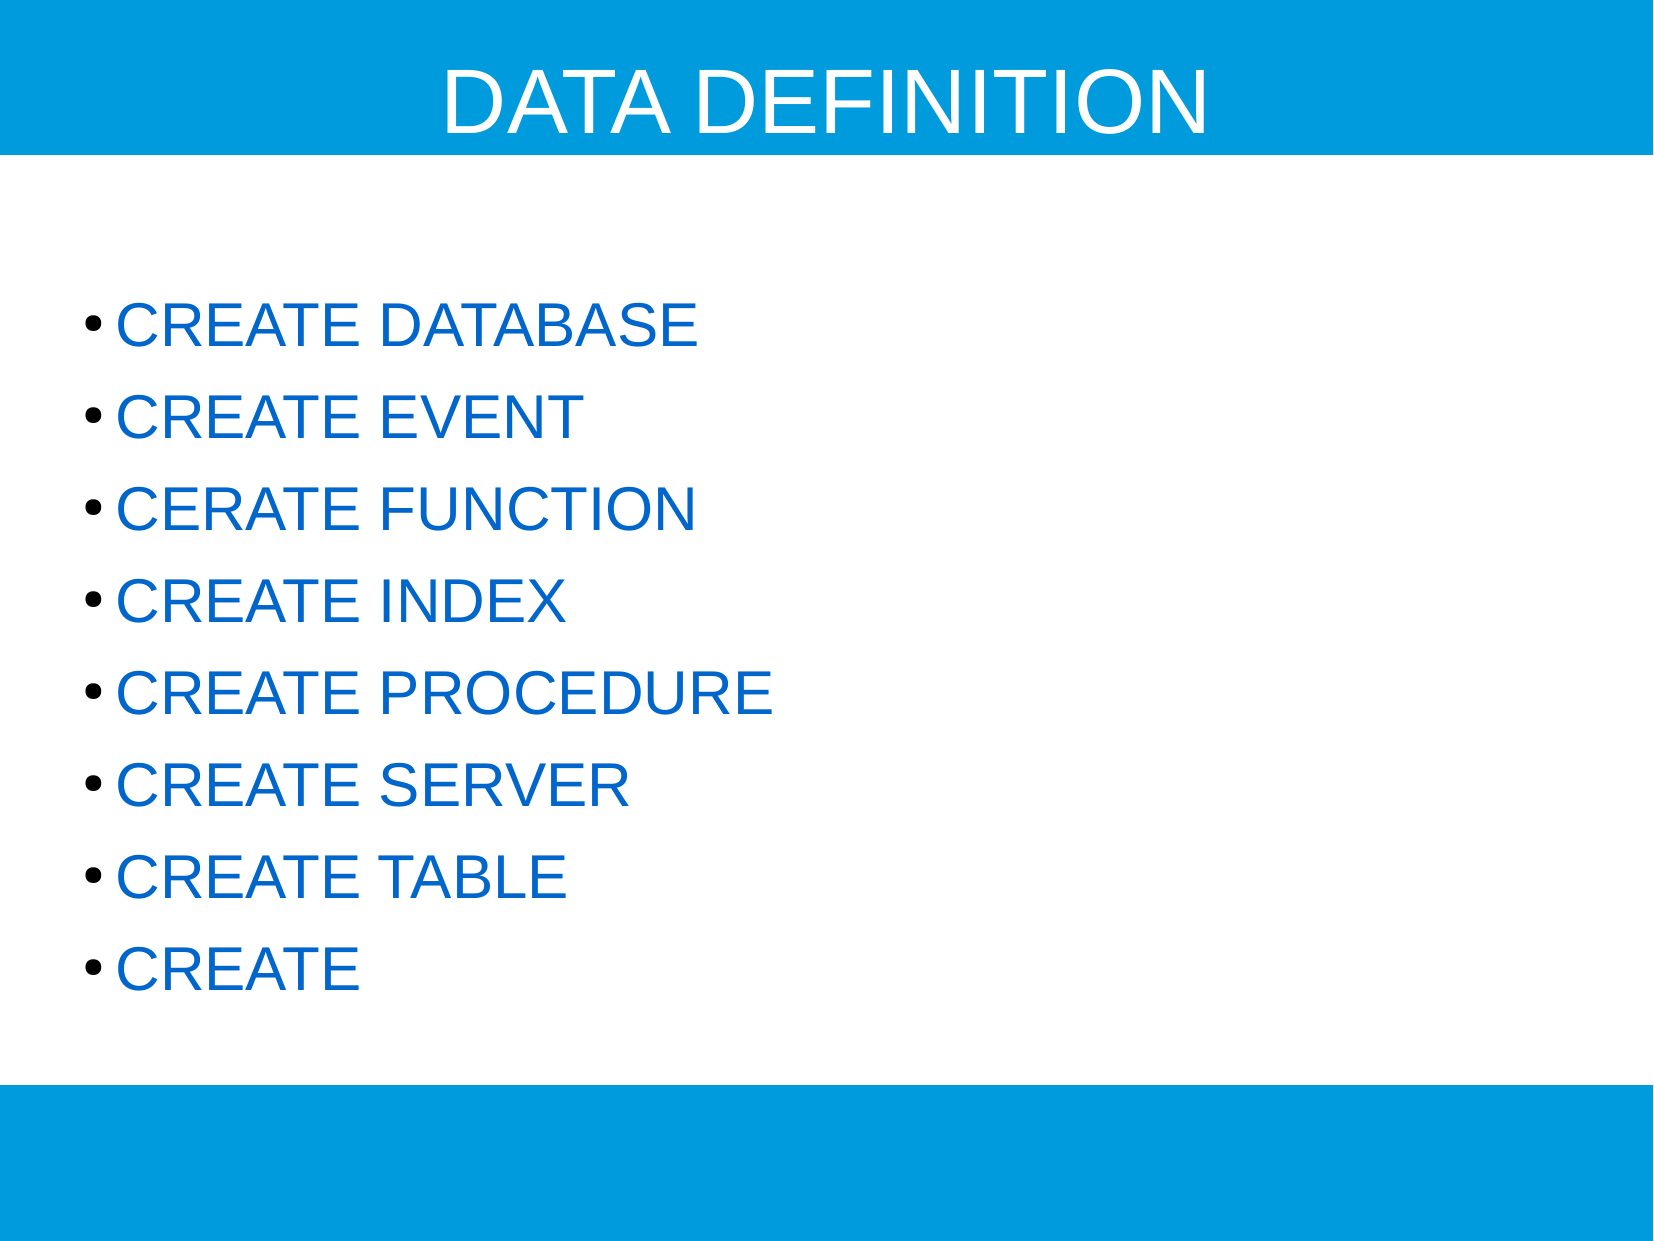

# DATA DEFINITION
CREATE DATABASE
CREATE EVENT
CERATE FUNCTION
CREATE INDEX
CREATE PROCEDURE
CREATE SERVER
CREATE TABLE
CREATE